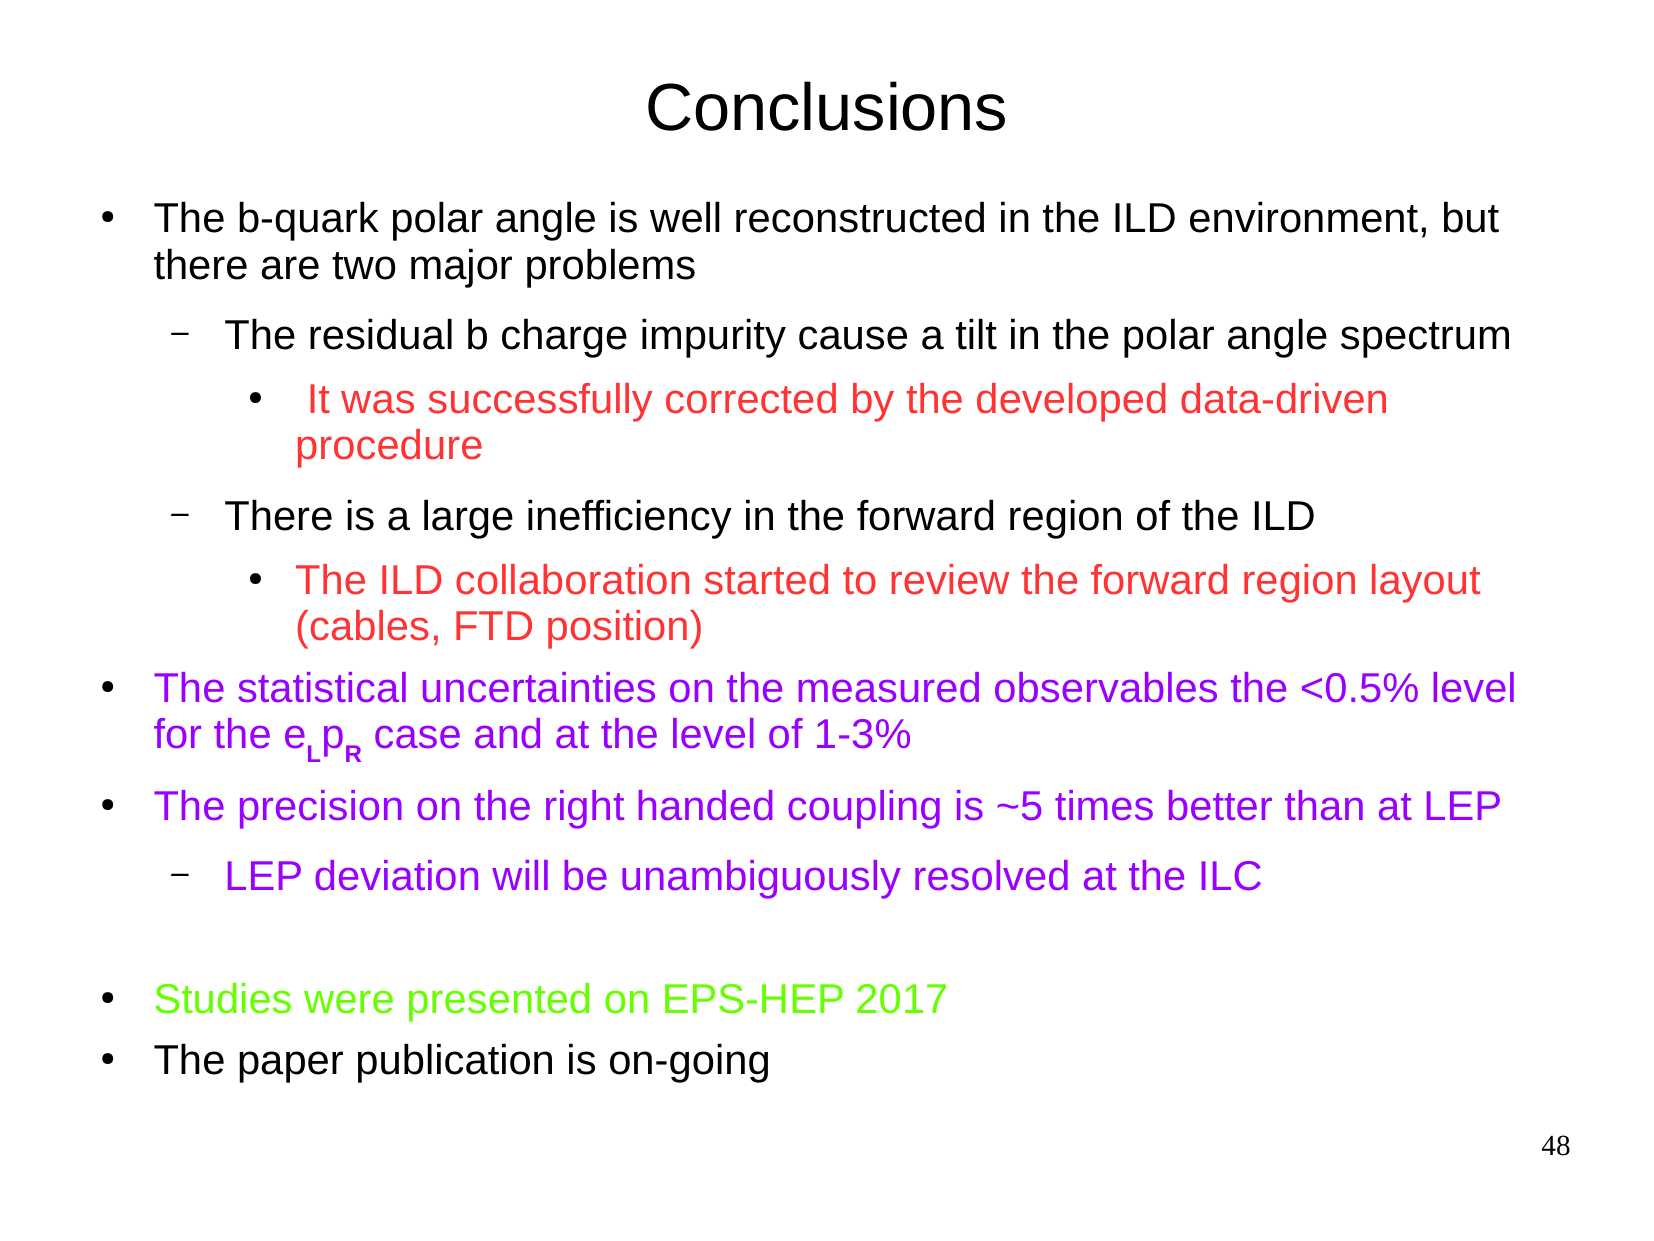

# Conclusions
The b-quark polar angle is well reconstructed in the ILD environment, but there are two major problems
The residual b charge impurity cause a tilt in the polar angle spectrum
 It was successfully corrected by the developed data-driven procedure
There is a large inefficiency in the forward region of the ILD
The ILD collaboration started to review the forward region layout (cables, FTD position)
The statistical uncertainties on the measured observables the <0.5% level for the eLpR case and at the level of 1-3%
The precision on the right handed coupling is ~5 times better than at LEP
LEP deviation will be unambiguously resolved at the ILC
Studies were presented on EPS-HEP 2017
The paper publication is on-going
48